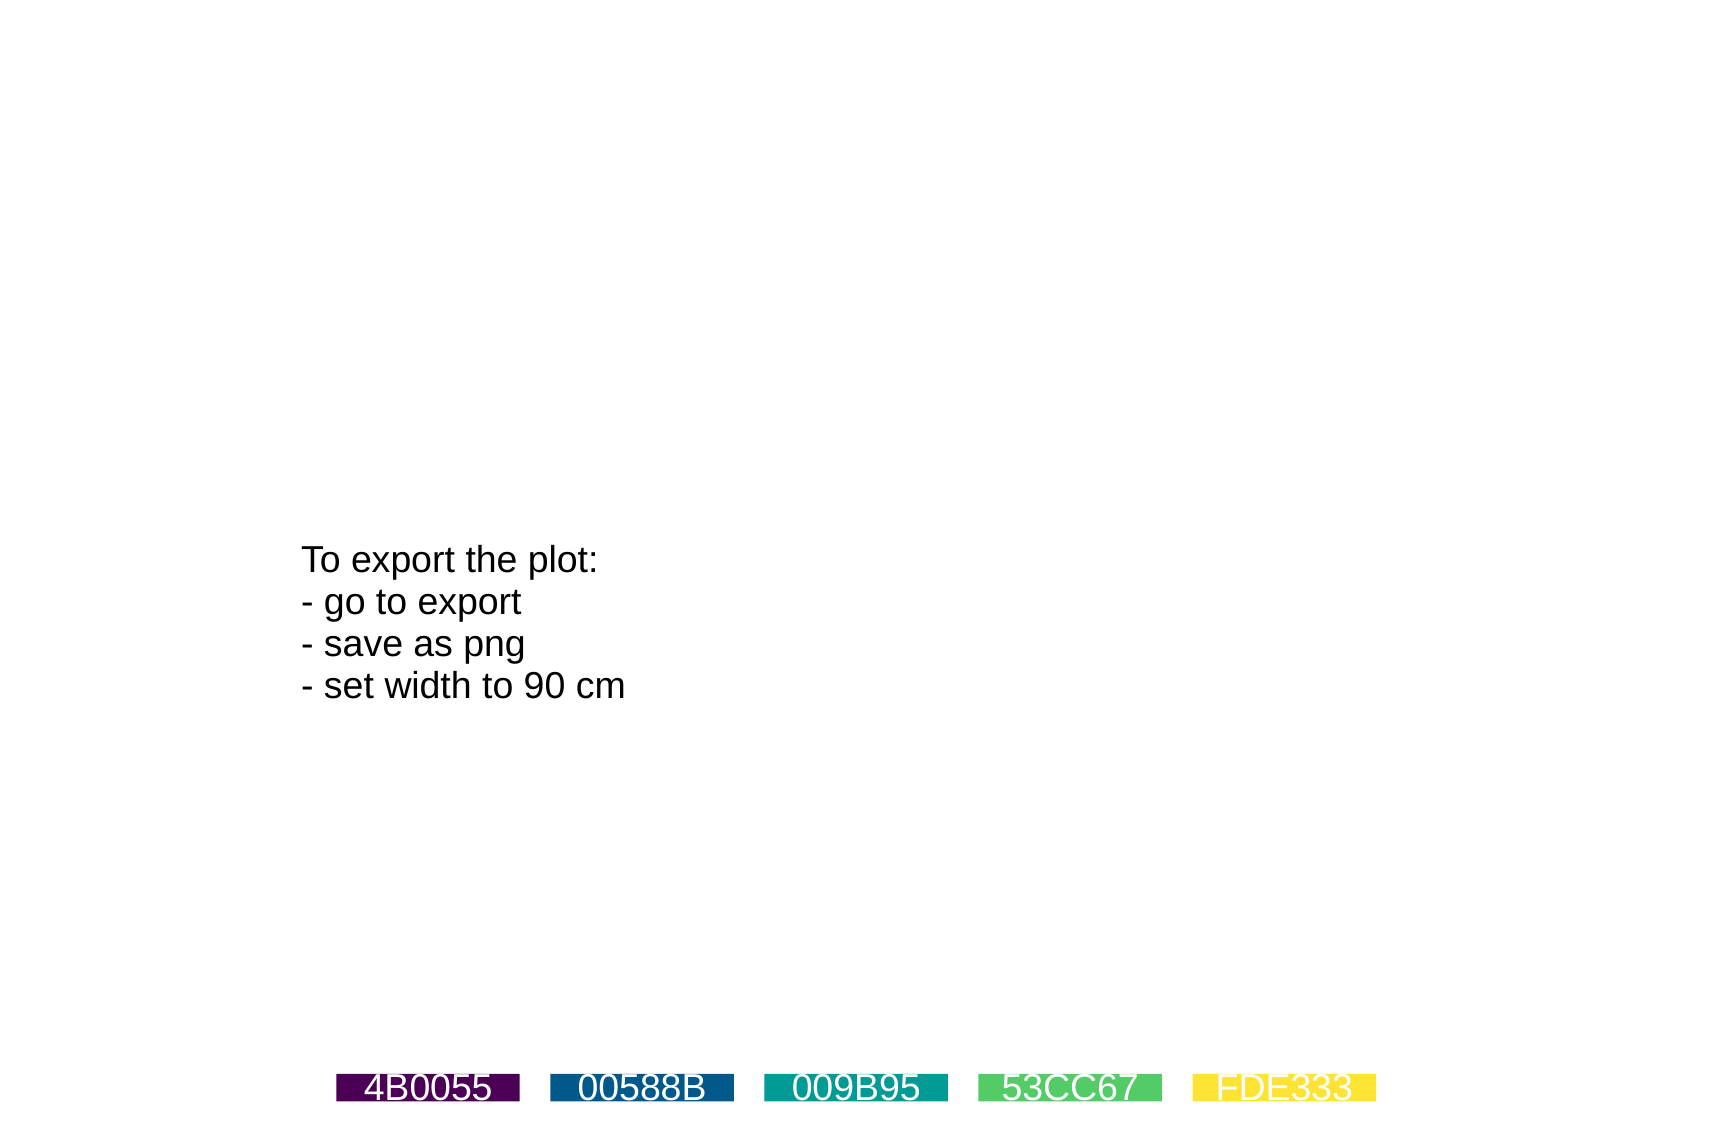

To export the plot:
- go to export
- save as png
- set width to 90 cm
4B0055
00588B
009B95
53CC67
FDE333